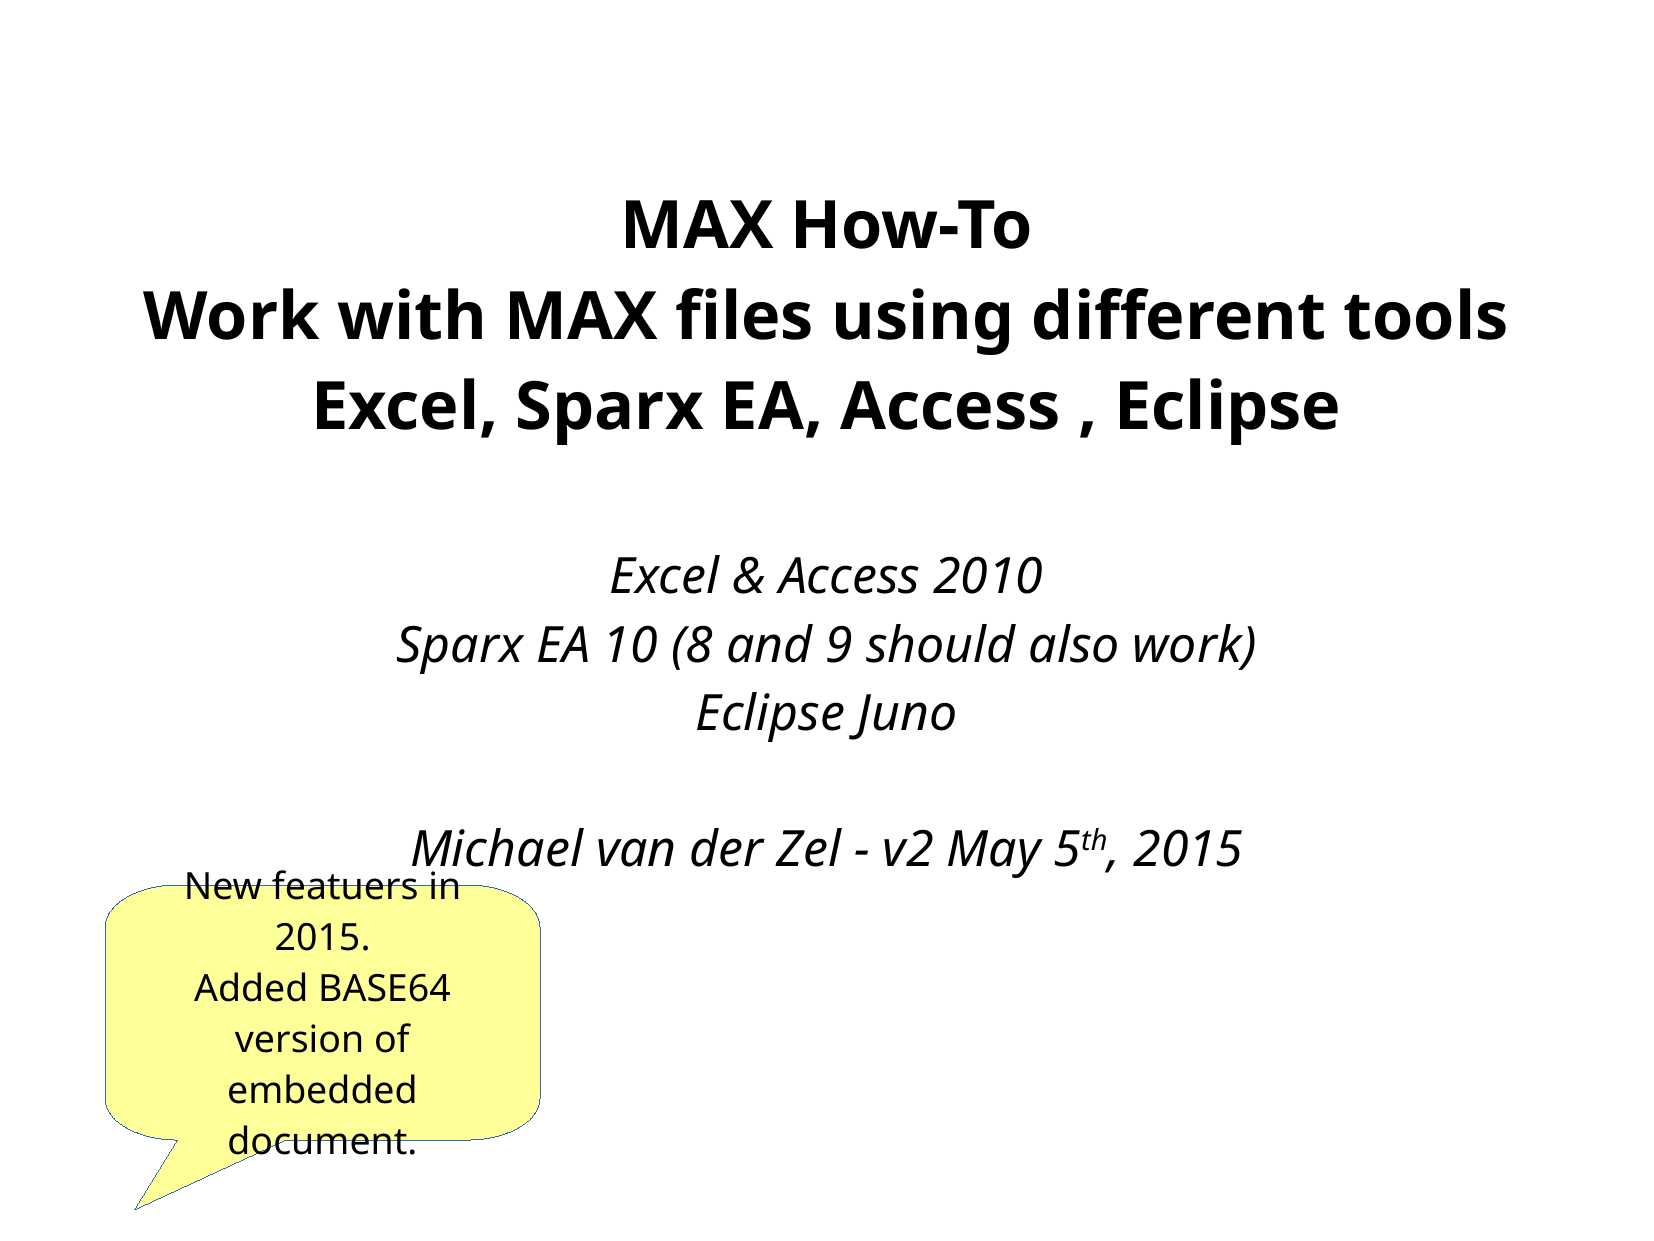

# MAX How-To
Work with MAX files using different tools
Excel, Sparx EA, Access , Eclipse
Excel & Access 2010
Sparx EA 10 (8 and 9 should also work)
Eclipse Juno
Michael van der Zel - v2 May 5th, 2015
New featuers in 2015.
Added BASE64 version of embedded document.